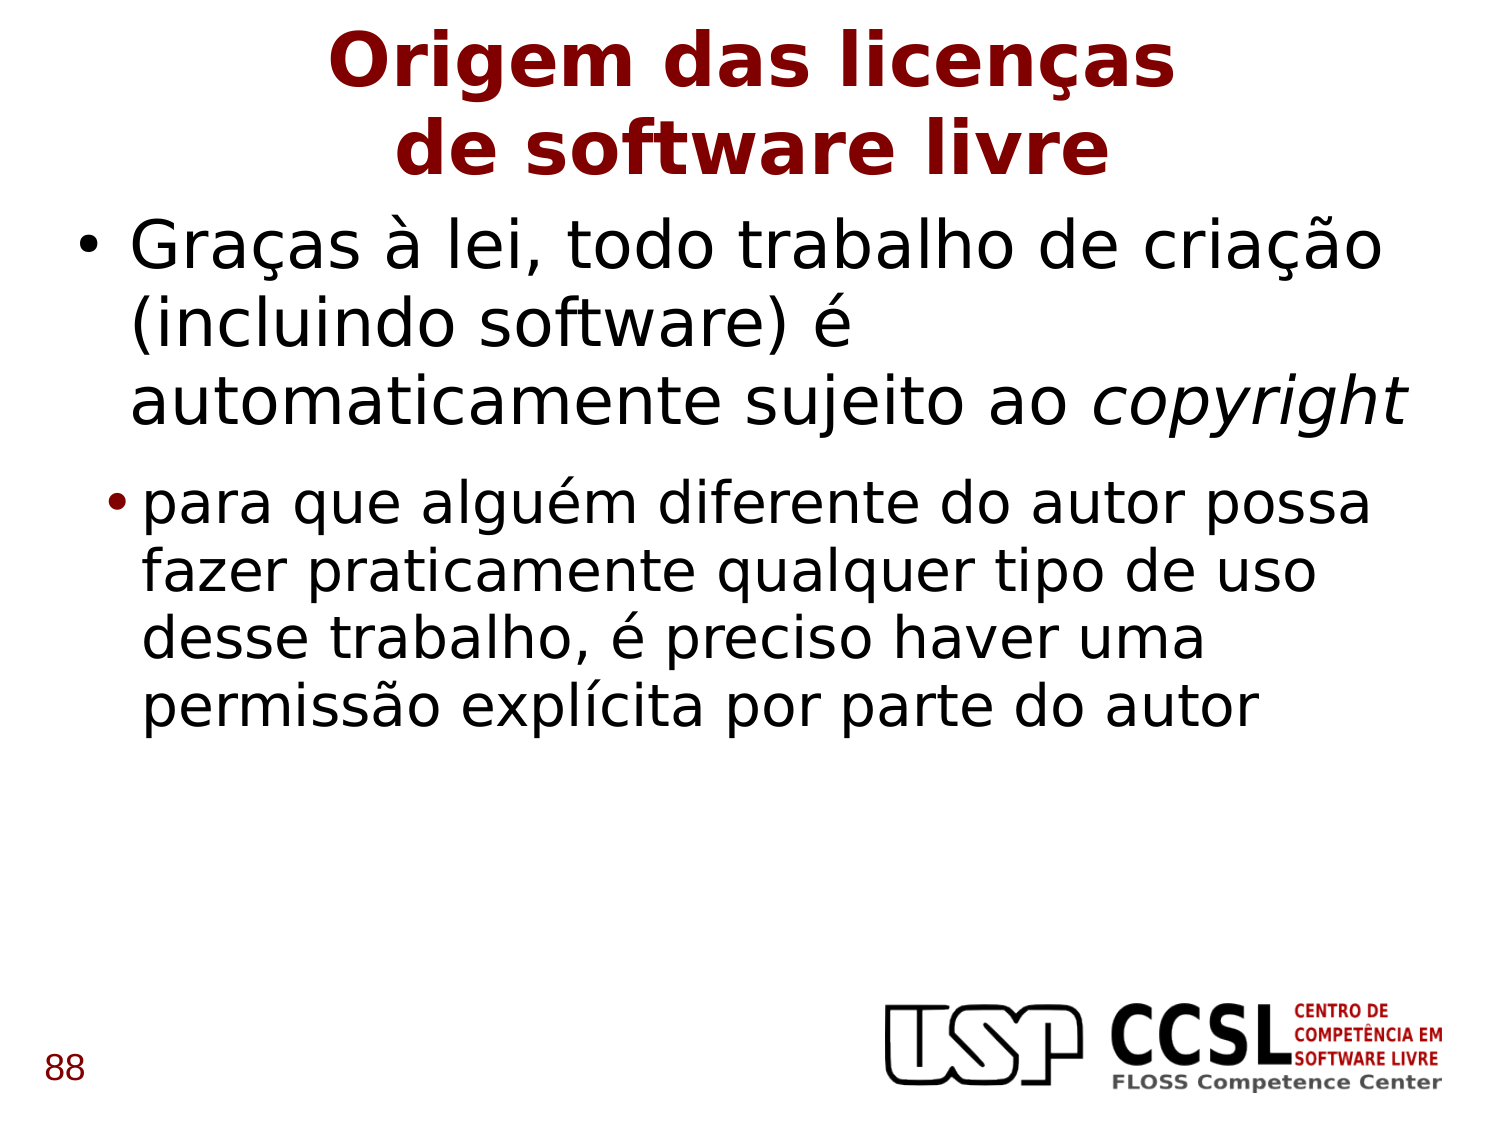

# Origem das licenças de software livre
Graças à lei, todo trabalho de criação (incluindo software) é automaticamente sujeito ao copyright
para que alguém diferente do autor possa fazer praticamente qualquer tipo de uso desse trabalho, é preciso haver uma permissão explícita por parte do autor